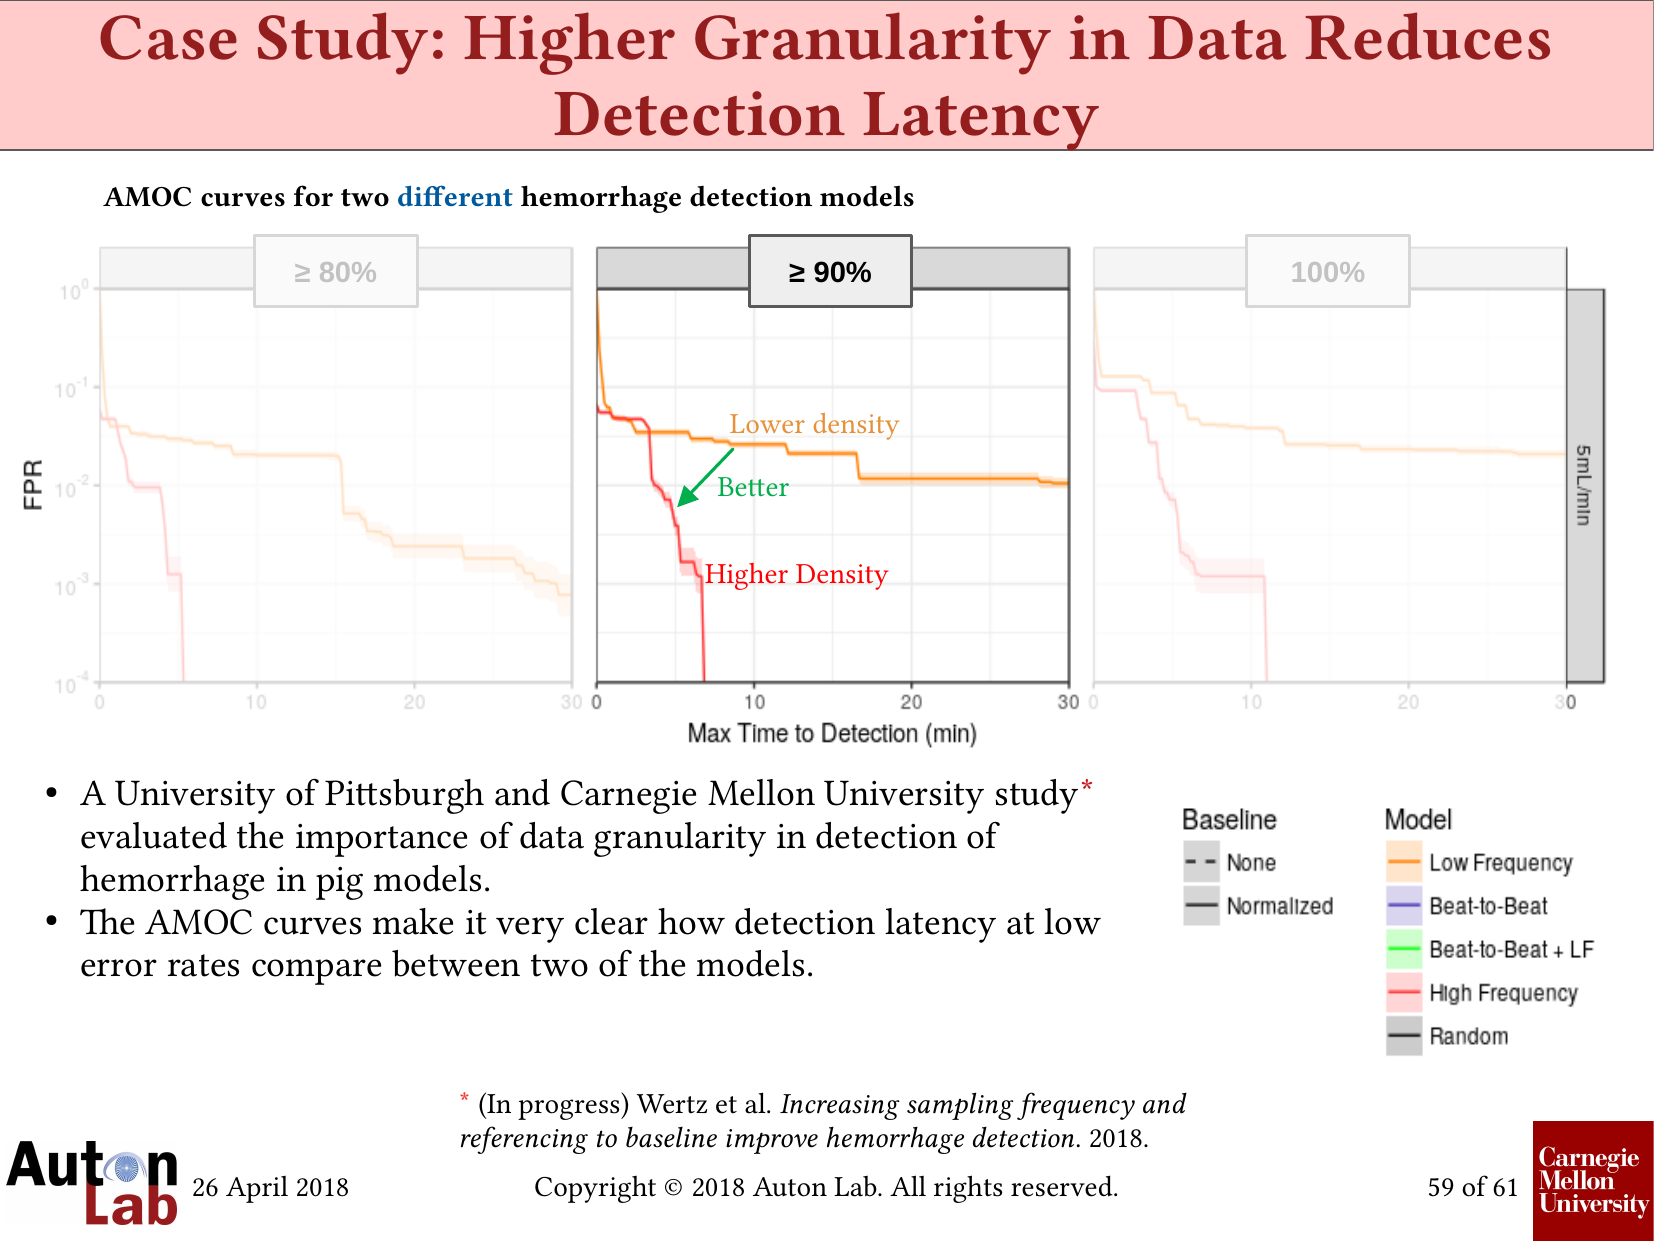

# Case Study: Higher Granularity in Data Reduces Detection Latency
AMOC curves for two different hemorrhage detection models
≥ 80%
≥ 90%
100%
Lower density
Better
Higher Density
A University of Pittsburgh and Carnegie Mellon University study* evaluated the importance of data granularity in detection of hemorrhage in pig models.
The AMOC curves make it very clear how detection latency at low error rates compare between two of the models.
* (In progress) Wertz et al. Increasing sampling frequency and referencing to baseline improve hemorrhage detection. 2018.
26 April 2018
59